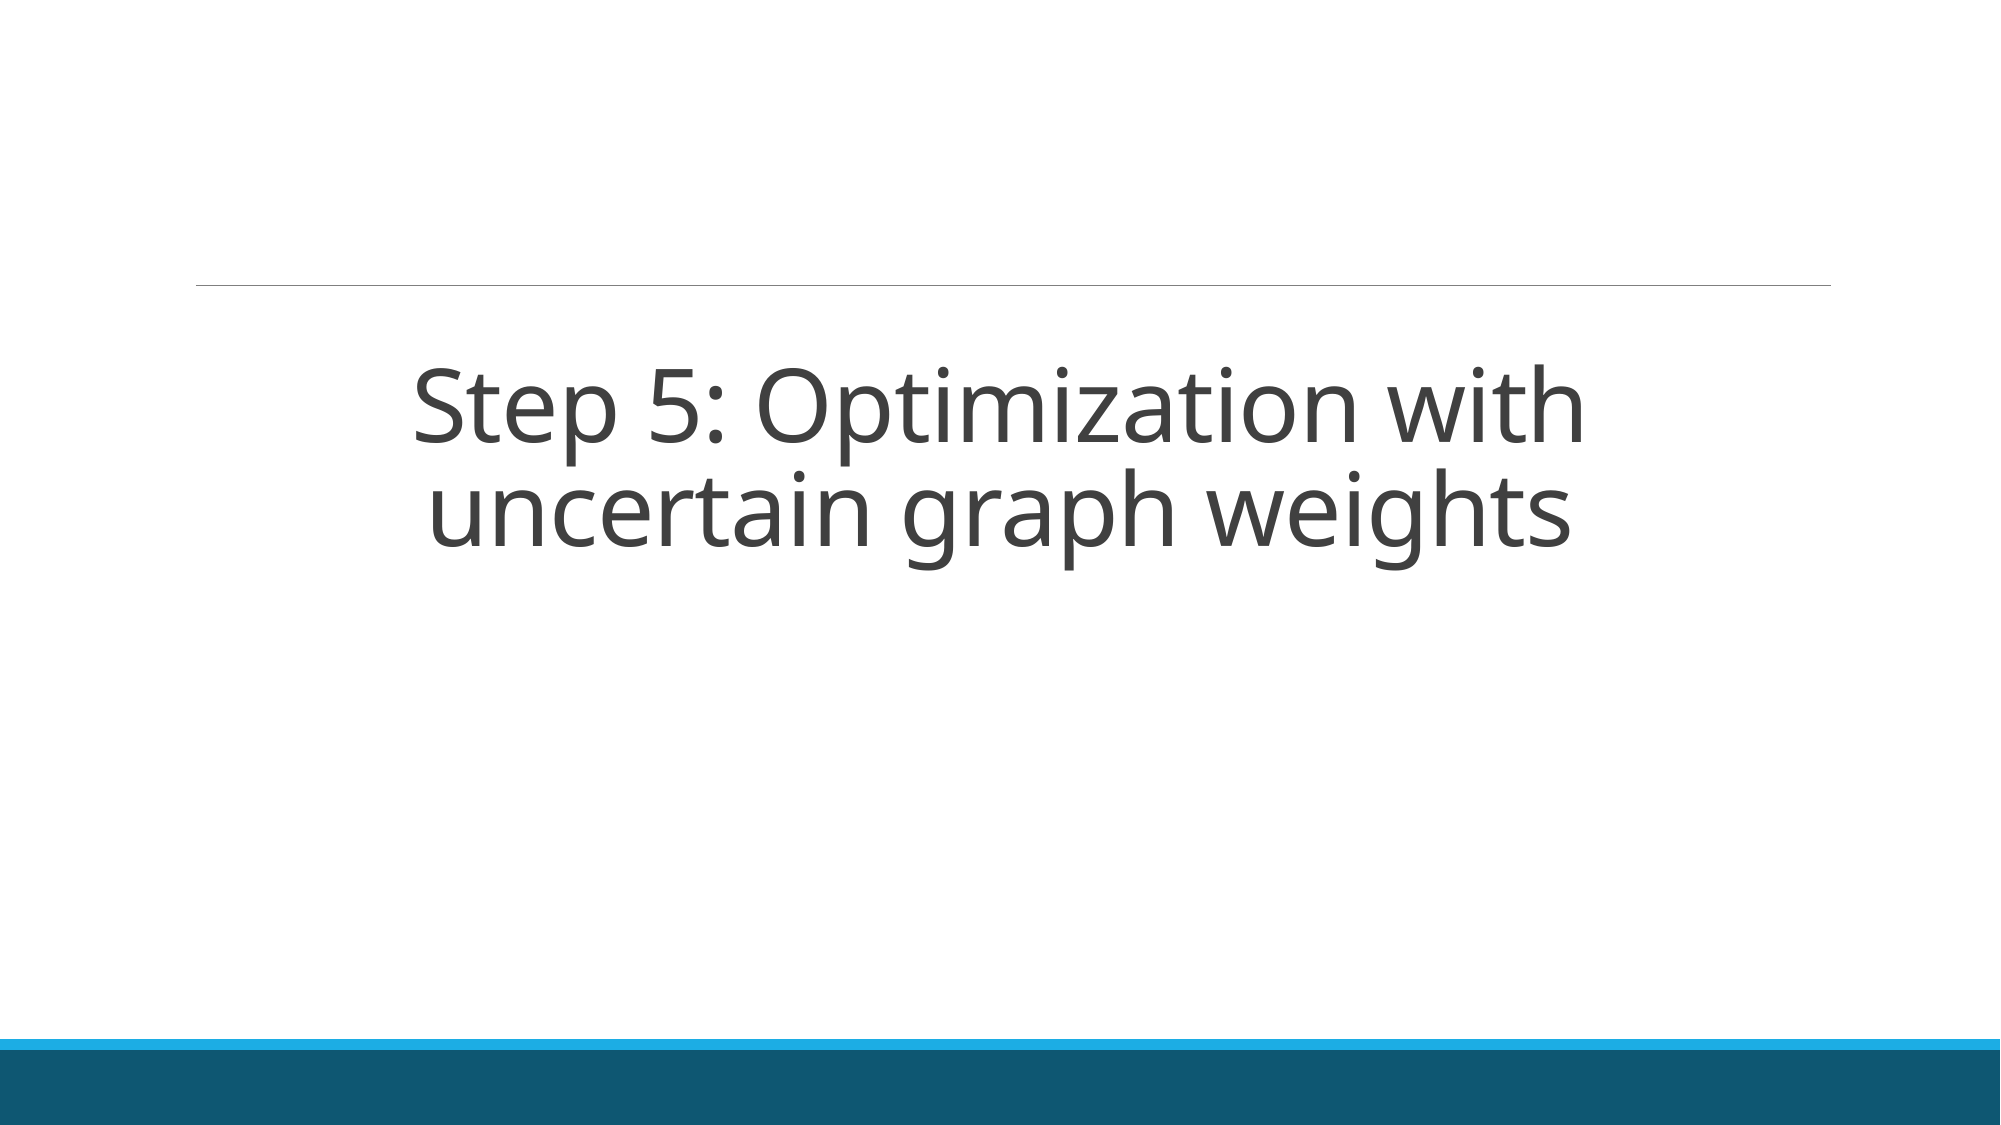

# Step 5: Optimization with uncertain graph weights